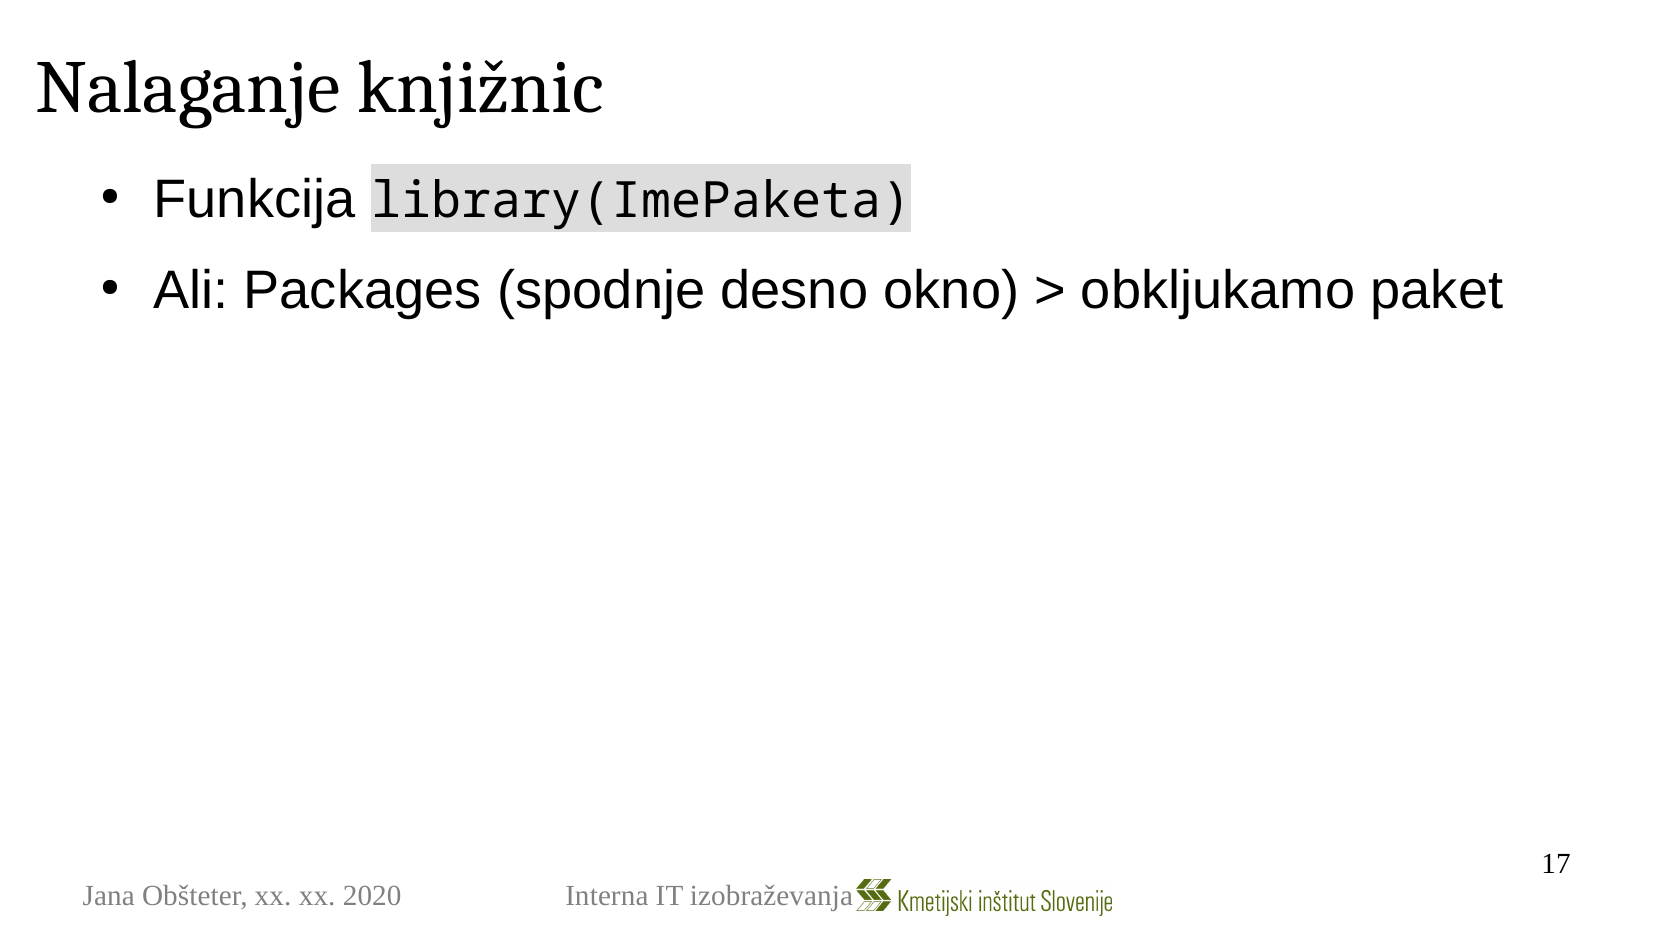

# Nalaganje knjižnic
Funkcija library(ImePaketa)
Ali: Packages (spodnje desno okno) > obkljukamo paket
17